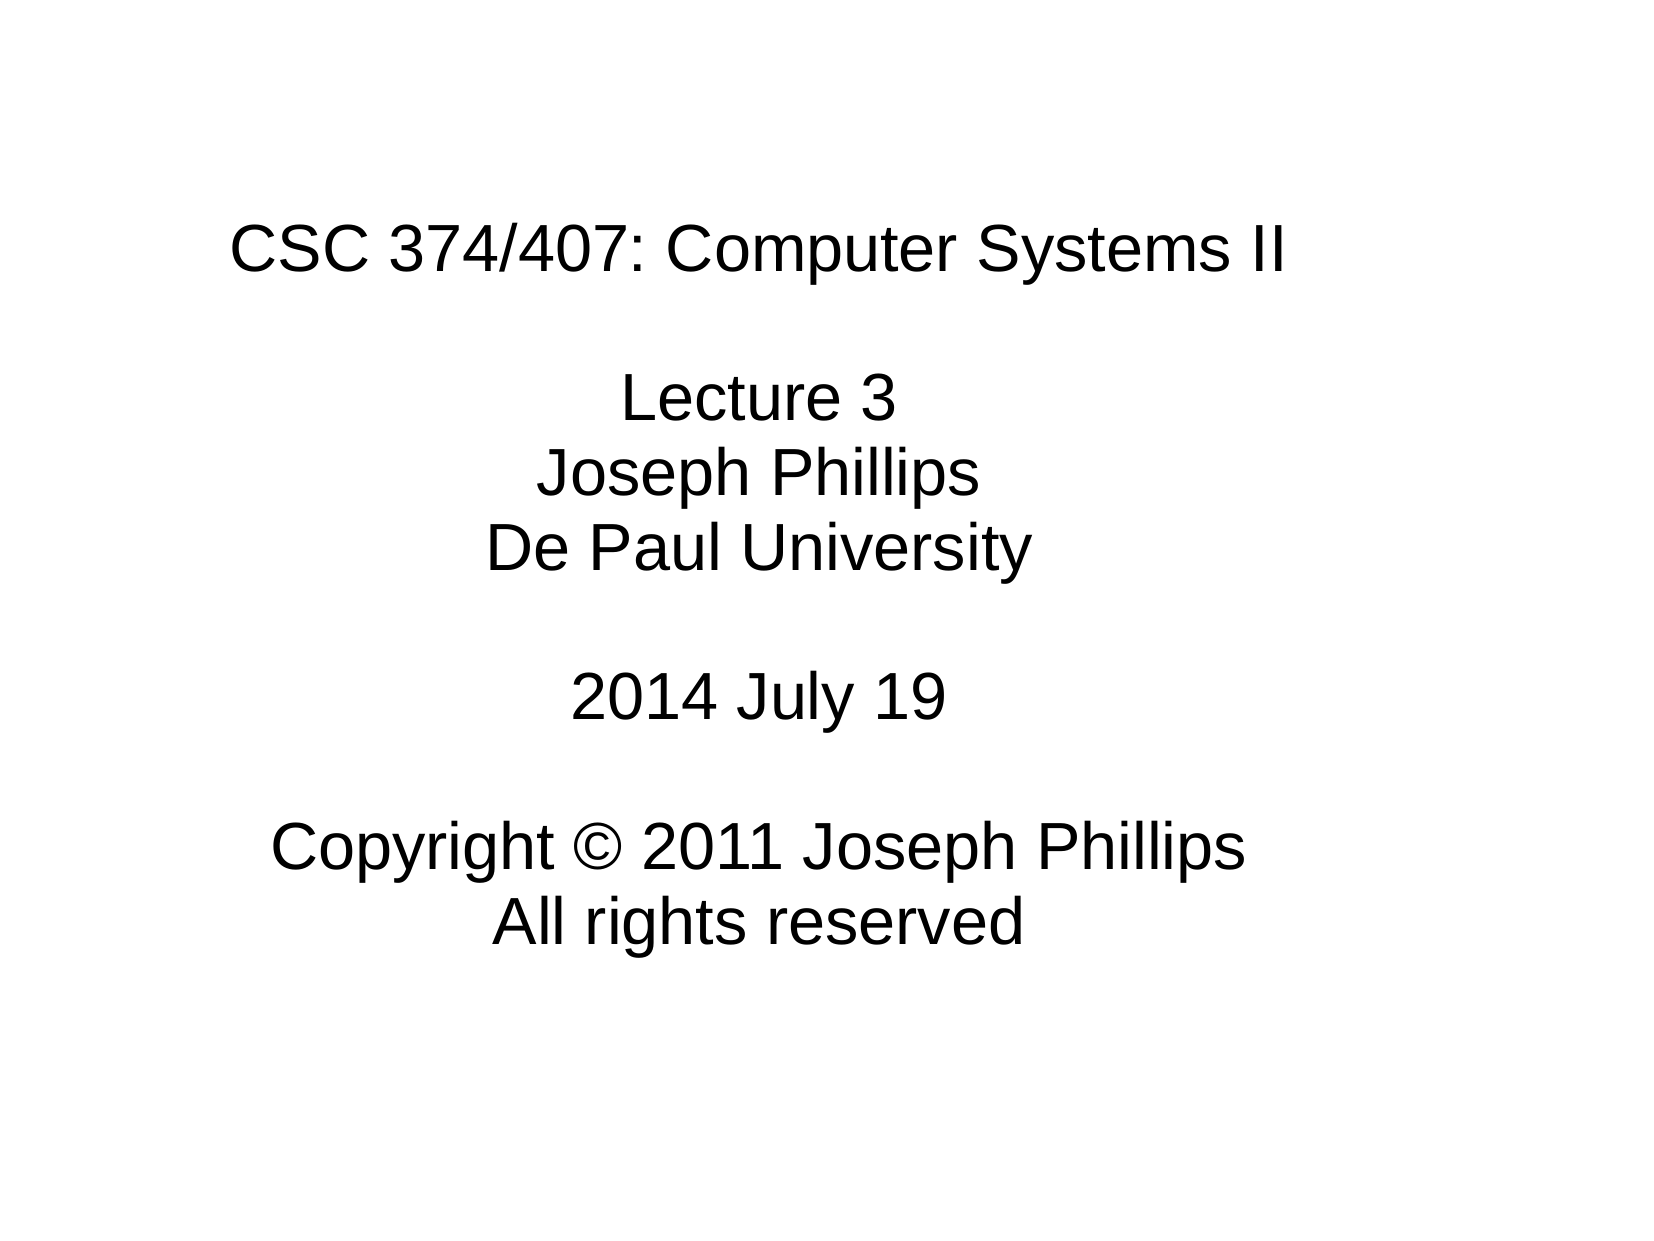

# CSC 374/407: Computer Systems II
Lecture 3
Joseph Phillips
De Paul University
2014 July 19
Copyright © 2011 Joseph Phillips
All rights reserved